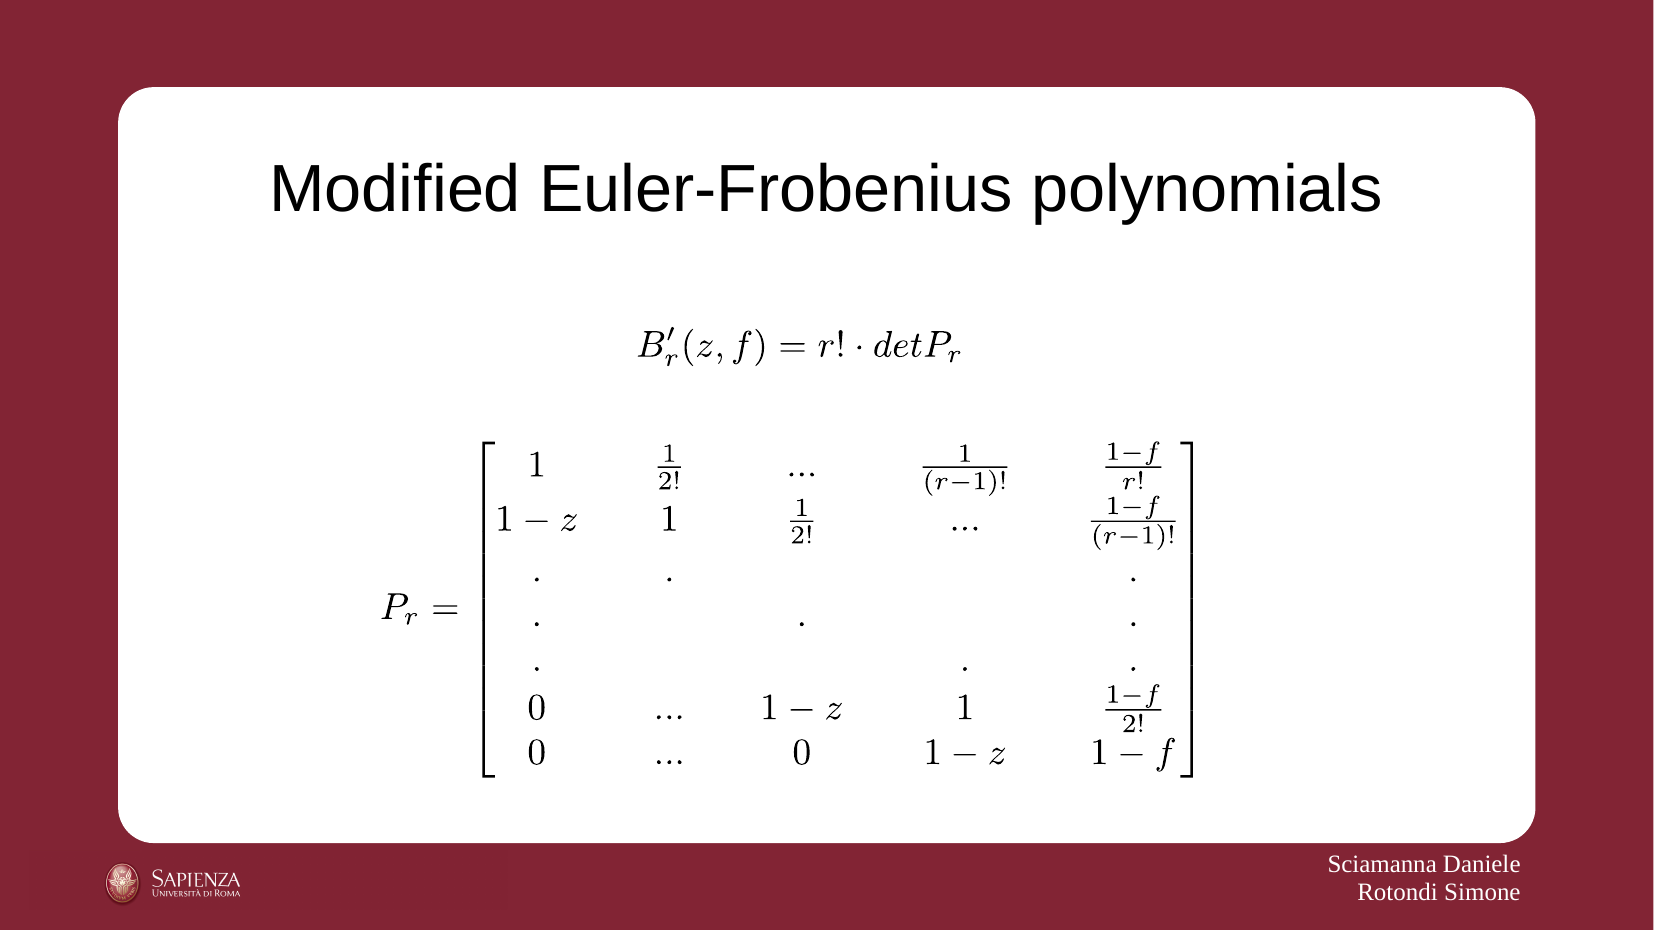

# Modified Euler-Frobenius polynomials
Sciamanna Daniele
Rotondi Simone